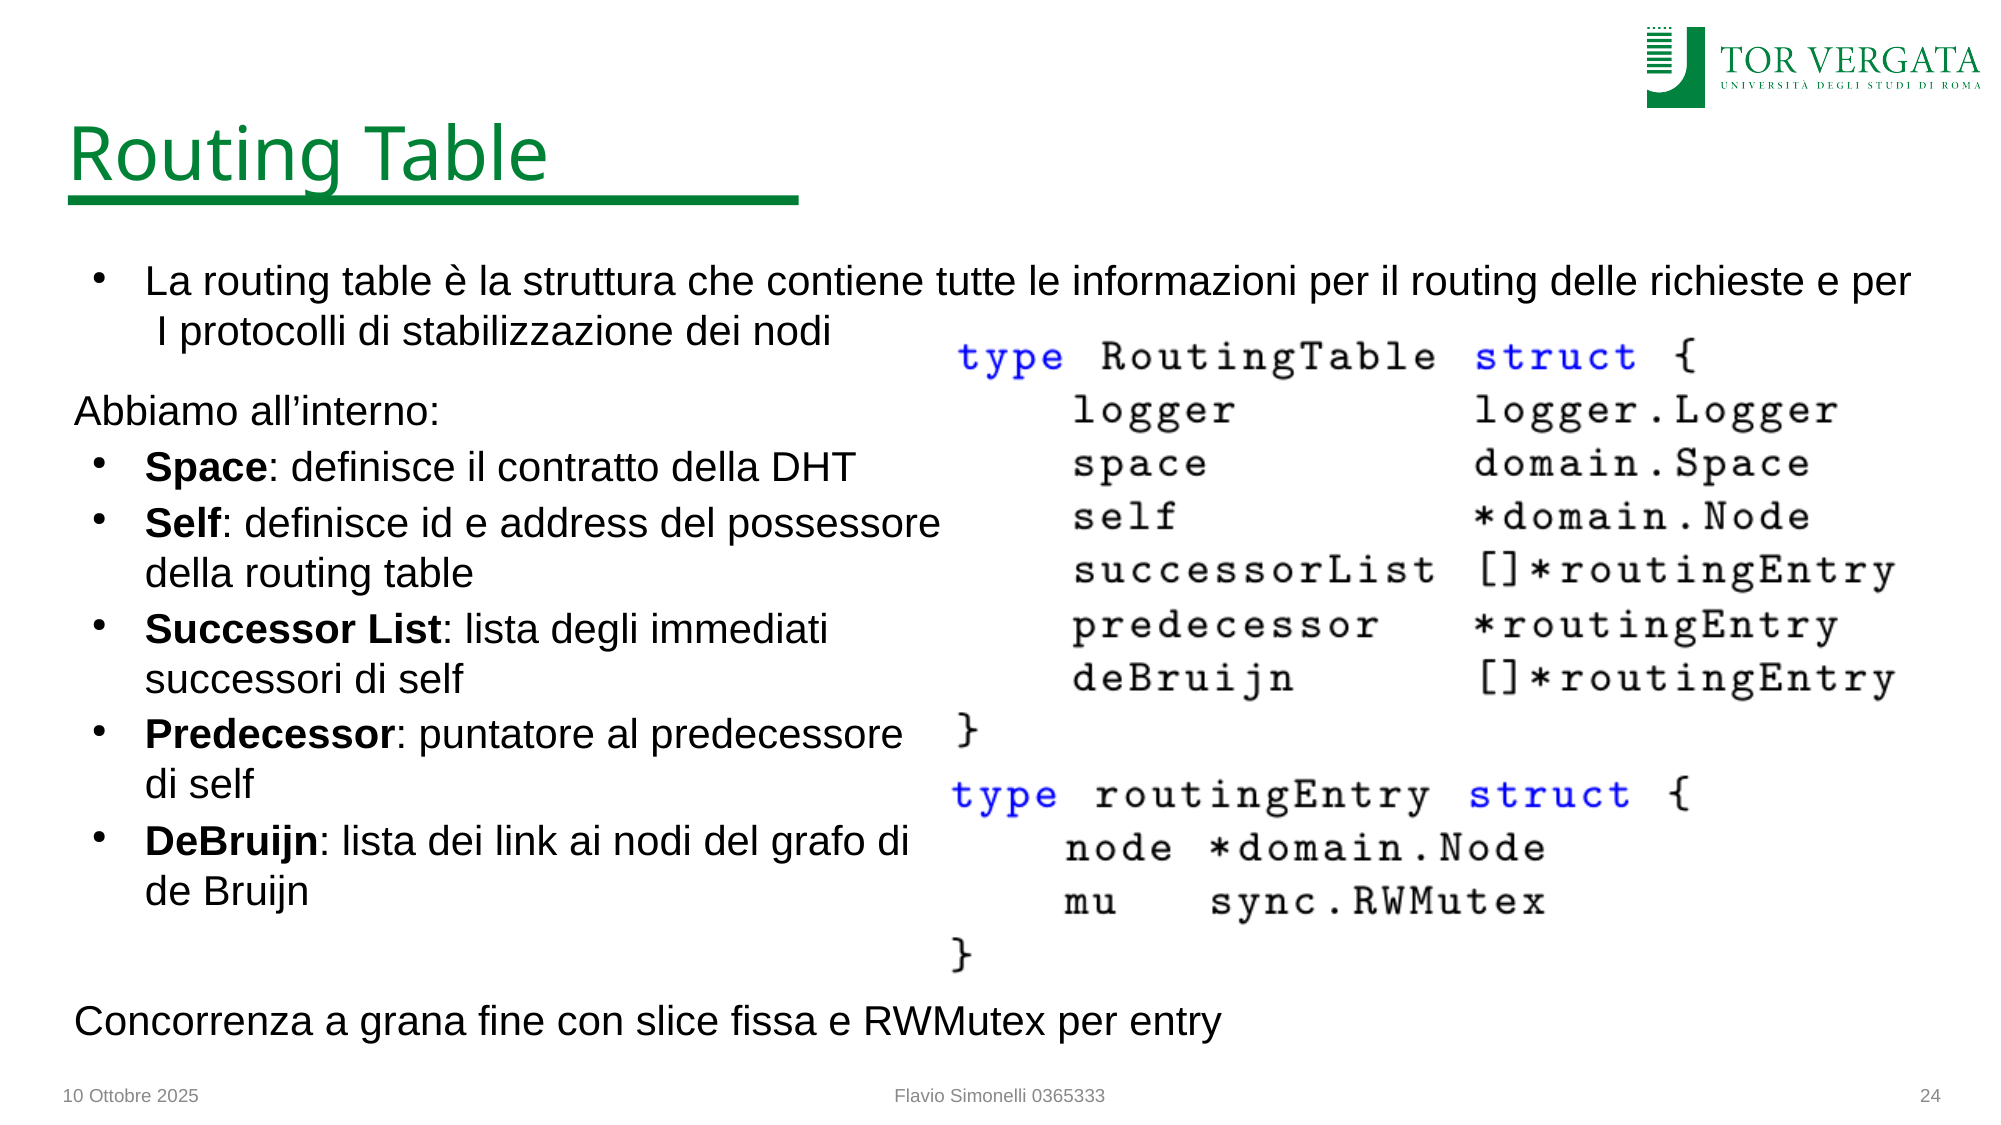

# Routing Table
La routing table è la struttura che contiene tutte le informazioni per il routing delle richieste e per I protocolli di stabilizzazione dei nodi
Abbiamo all’interno:
Space: definisce il contratto della DHT
Self: definisce id e address del possessore
della routing table
Successor List: lista degli immediati
successori di self
Predecessor: puntatore al predecessore
di self
DeBruijn: lista dei link ai nodi del grafo di
de Bruijn
Concorrenza a grana fine con slice fissa e RWMutex per entry
10 Ottobre 2025
Flavio Simonelli 0365333
24